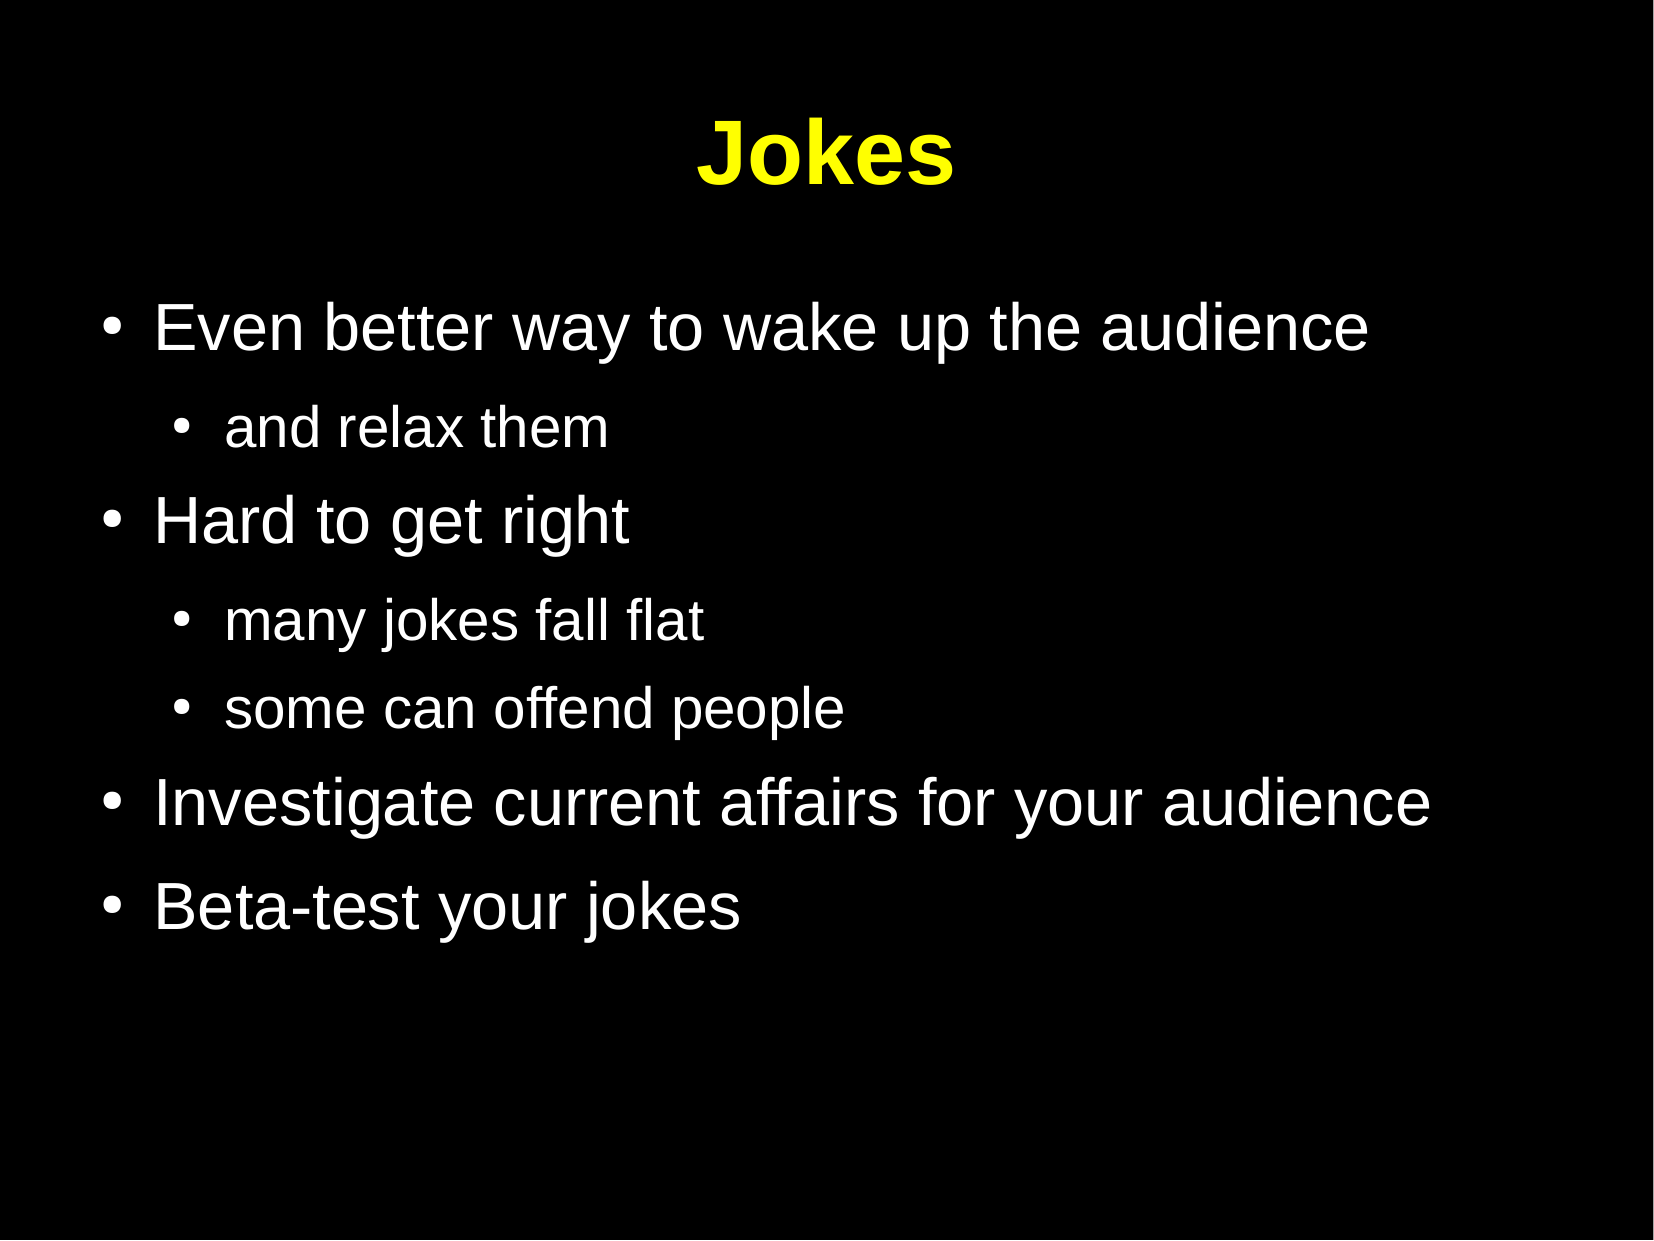

# Jokes
Even better way to wake up the audience
and relax them
Hard to get right
many jokes fall flat
some can offend people
Investigate current affairs for your audience
Beta-test your jokes